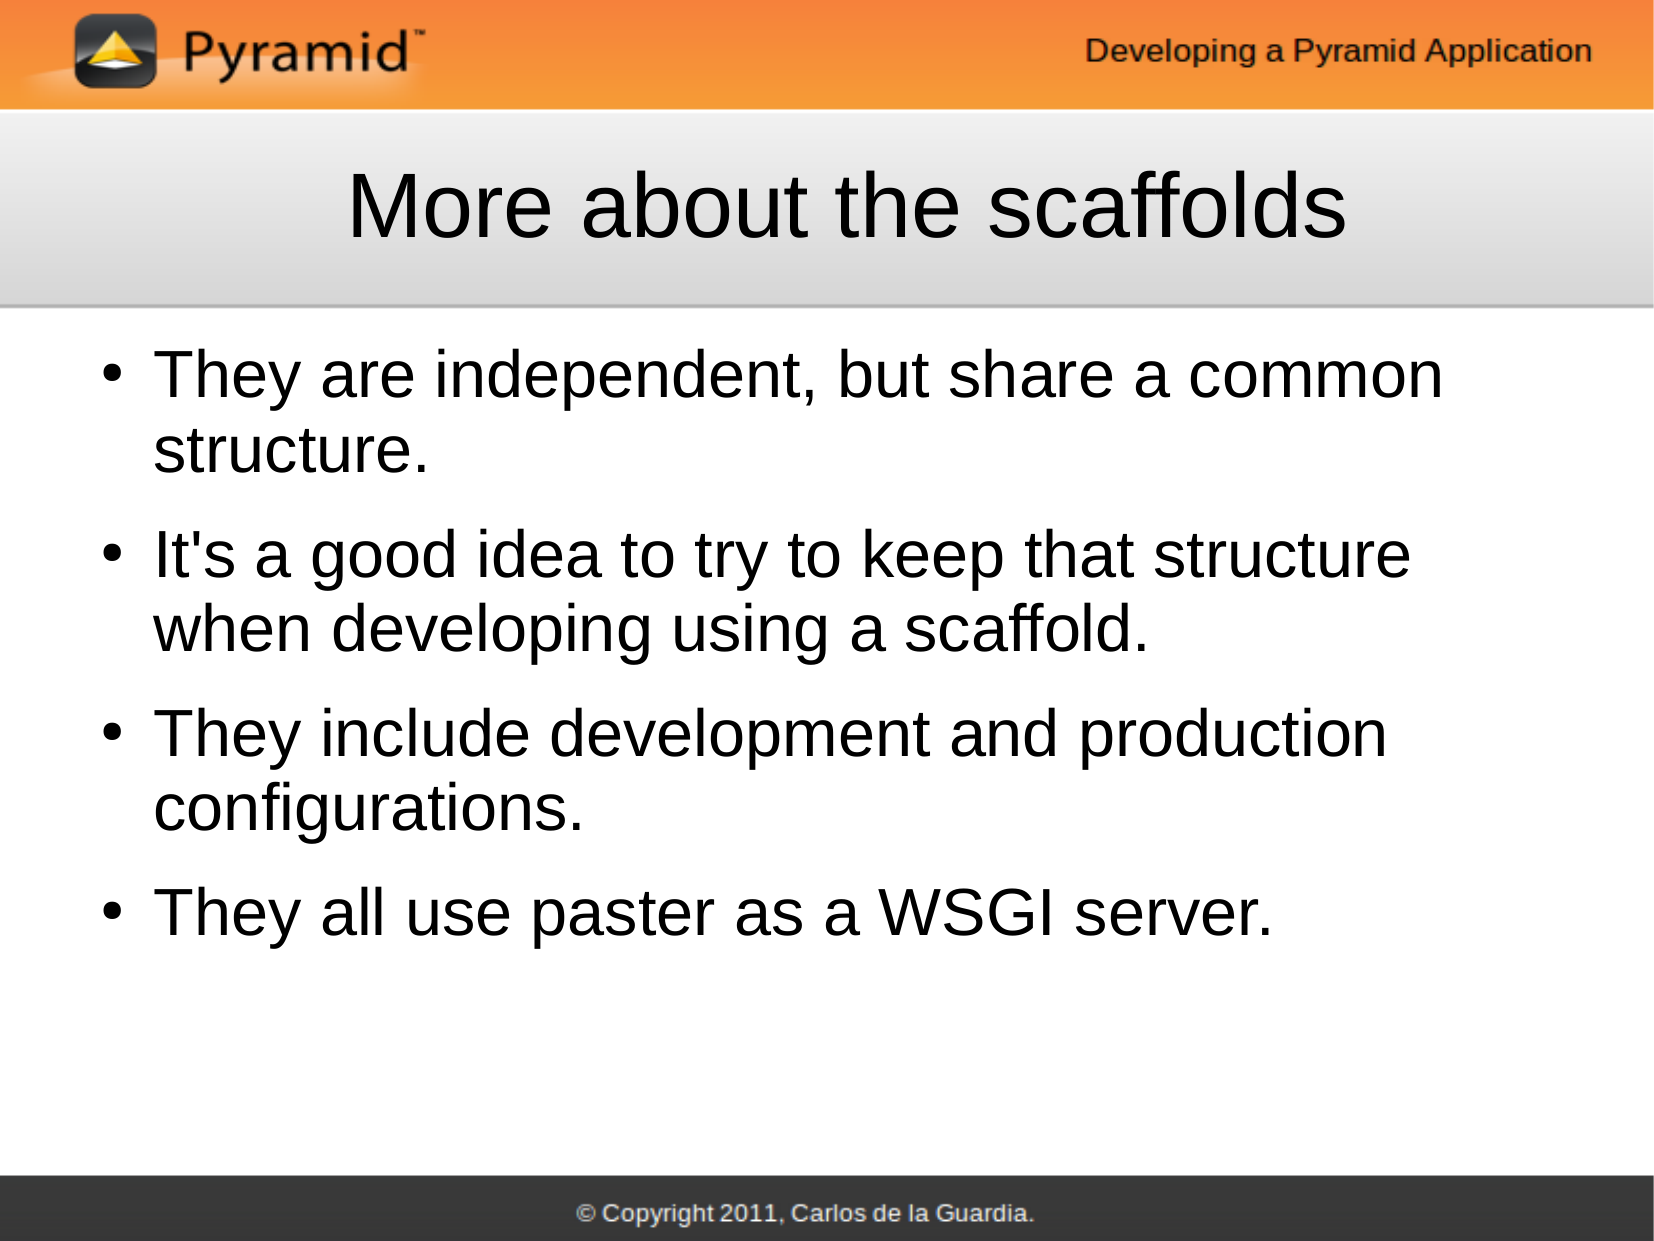

# More about the scaffolds
They are independent, but share a common structure.
It's a good idea to try to keep that structure when developing using a scaffold.
They include development and production configurations.
They all use paster as a WSGI server.